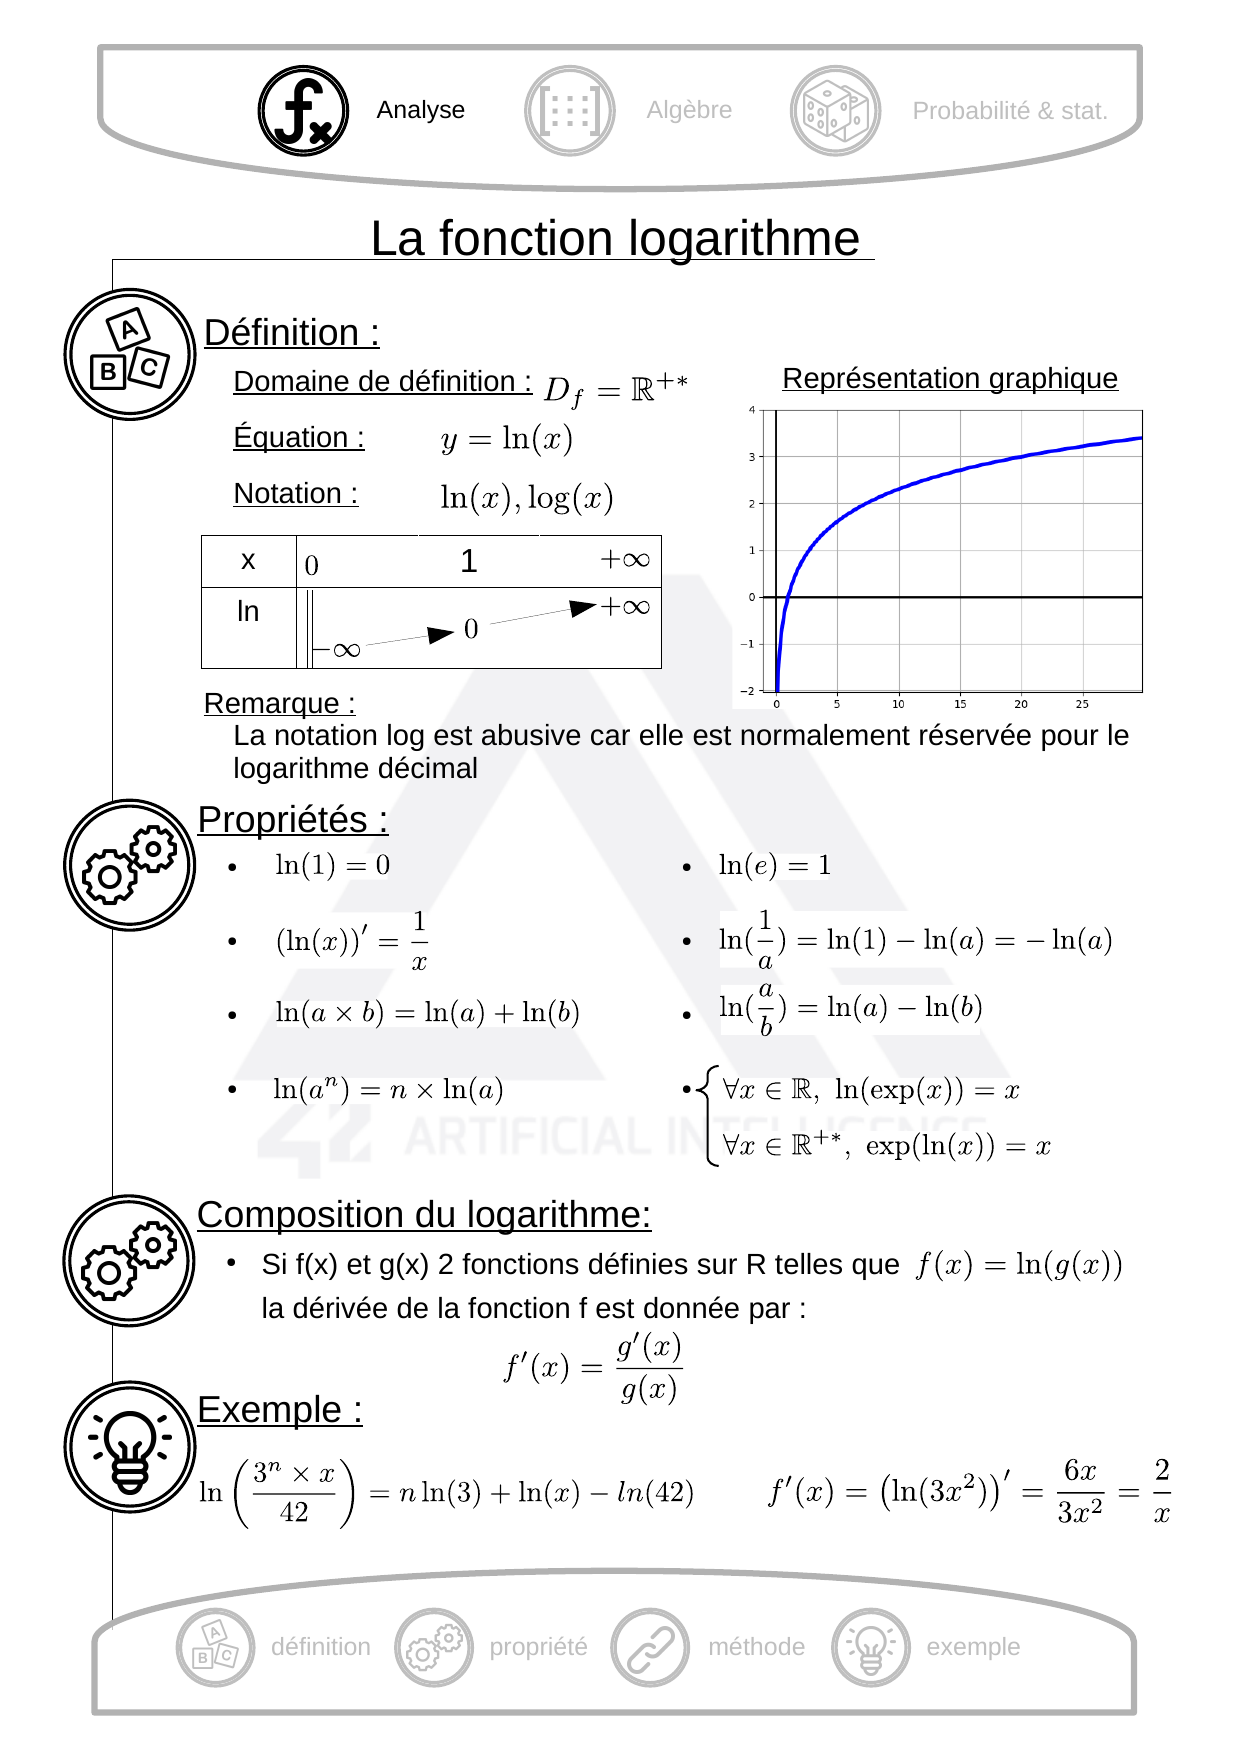

Algèbre
Analyse
Probabilité & stat.
La fonction logarithme
Définition :
Domaine de définition :
Équation :
Notation :
Représentation graphique
| x | | 1 | |
| --- | --- | --- | --- |
| ln | | | |
Remarque :
La notation log est abusive car elle est normalement réservée pour le logarithme décimal
Propriétés :
Composition du logarithme:
Si f(x) et g(x) 2 fonctions définies sur R telles que
la dérivée de la fonction f est donnée par :
Exemple :
définition
propriété
exemple
méthode